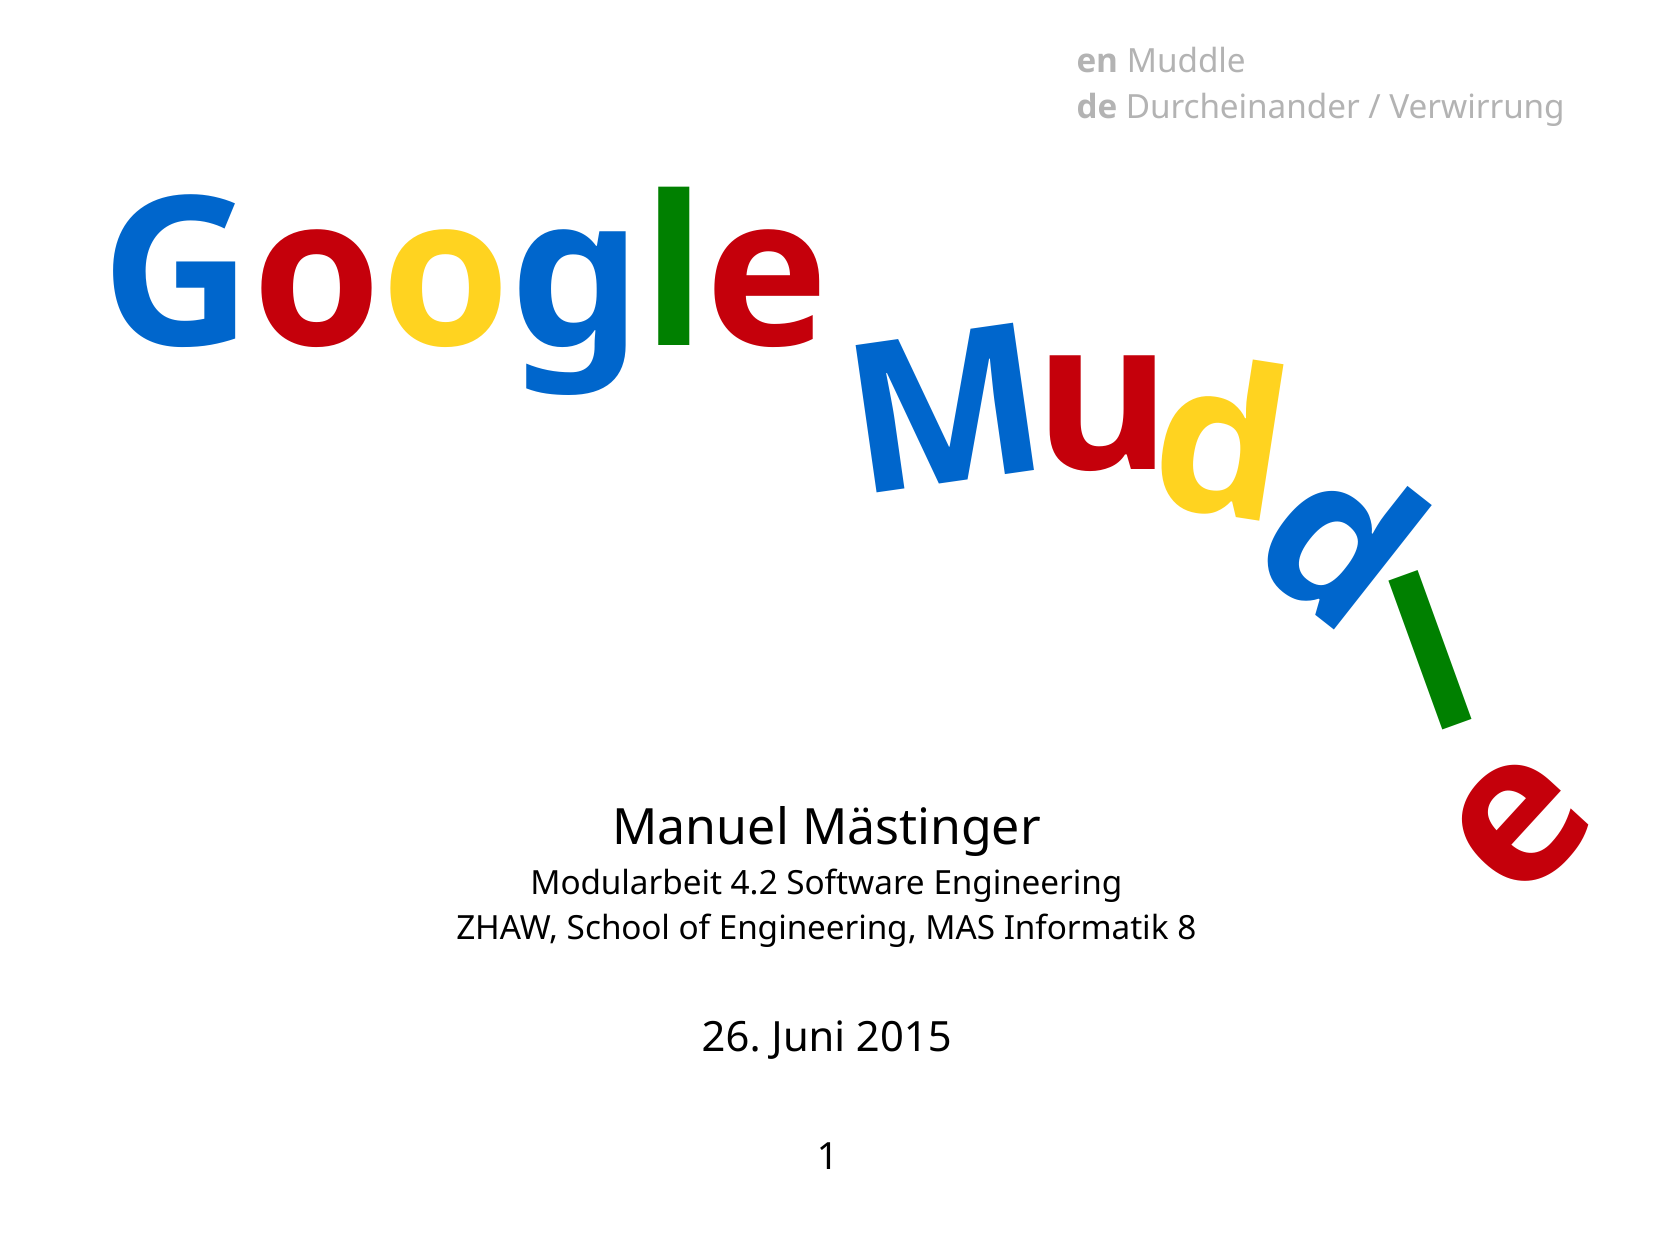

en Muddle
de Durcheinander / Verwirrung
Google
M
u
d
d
l
e
# Manuel Mästinger Modularbeit 4.2 Software Engineering ZHAW, School of Engineering, MAS Informatik 8 26. Juni 2015